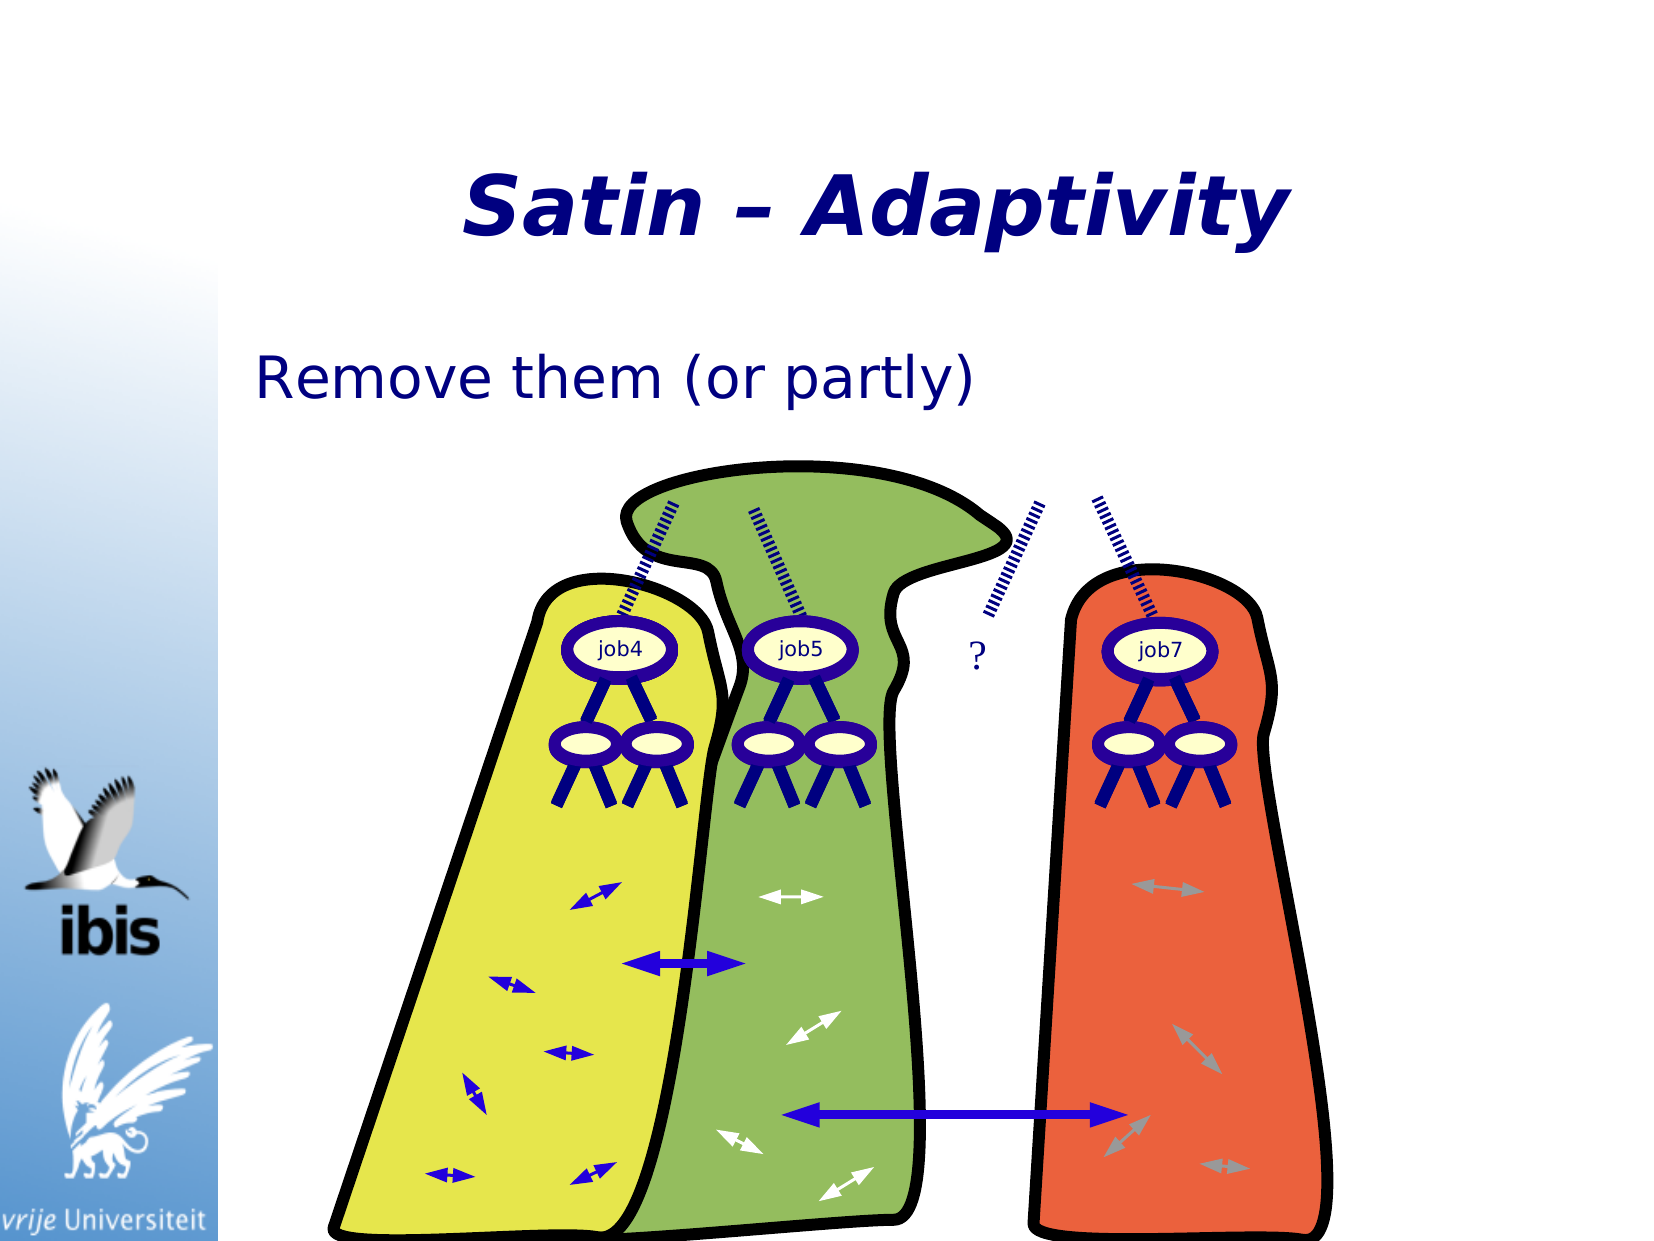

# Satin – Adaptivity
Remove them (or partly)
?
job4
job4
job4
job4
job5
job5
job4
job4
job4
job4
job5
job5
job7
job7
job7
job7